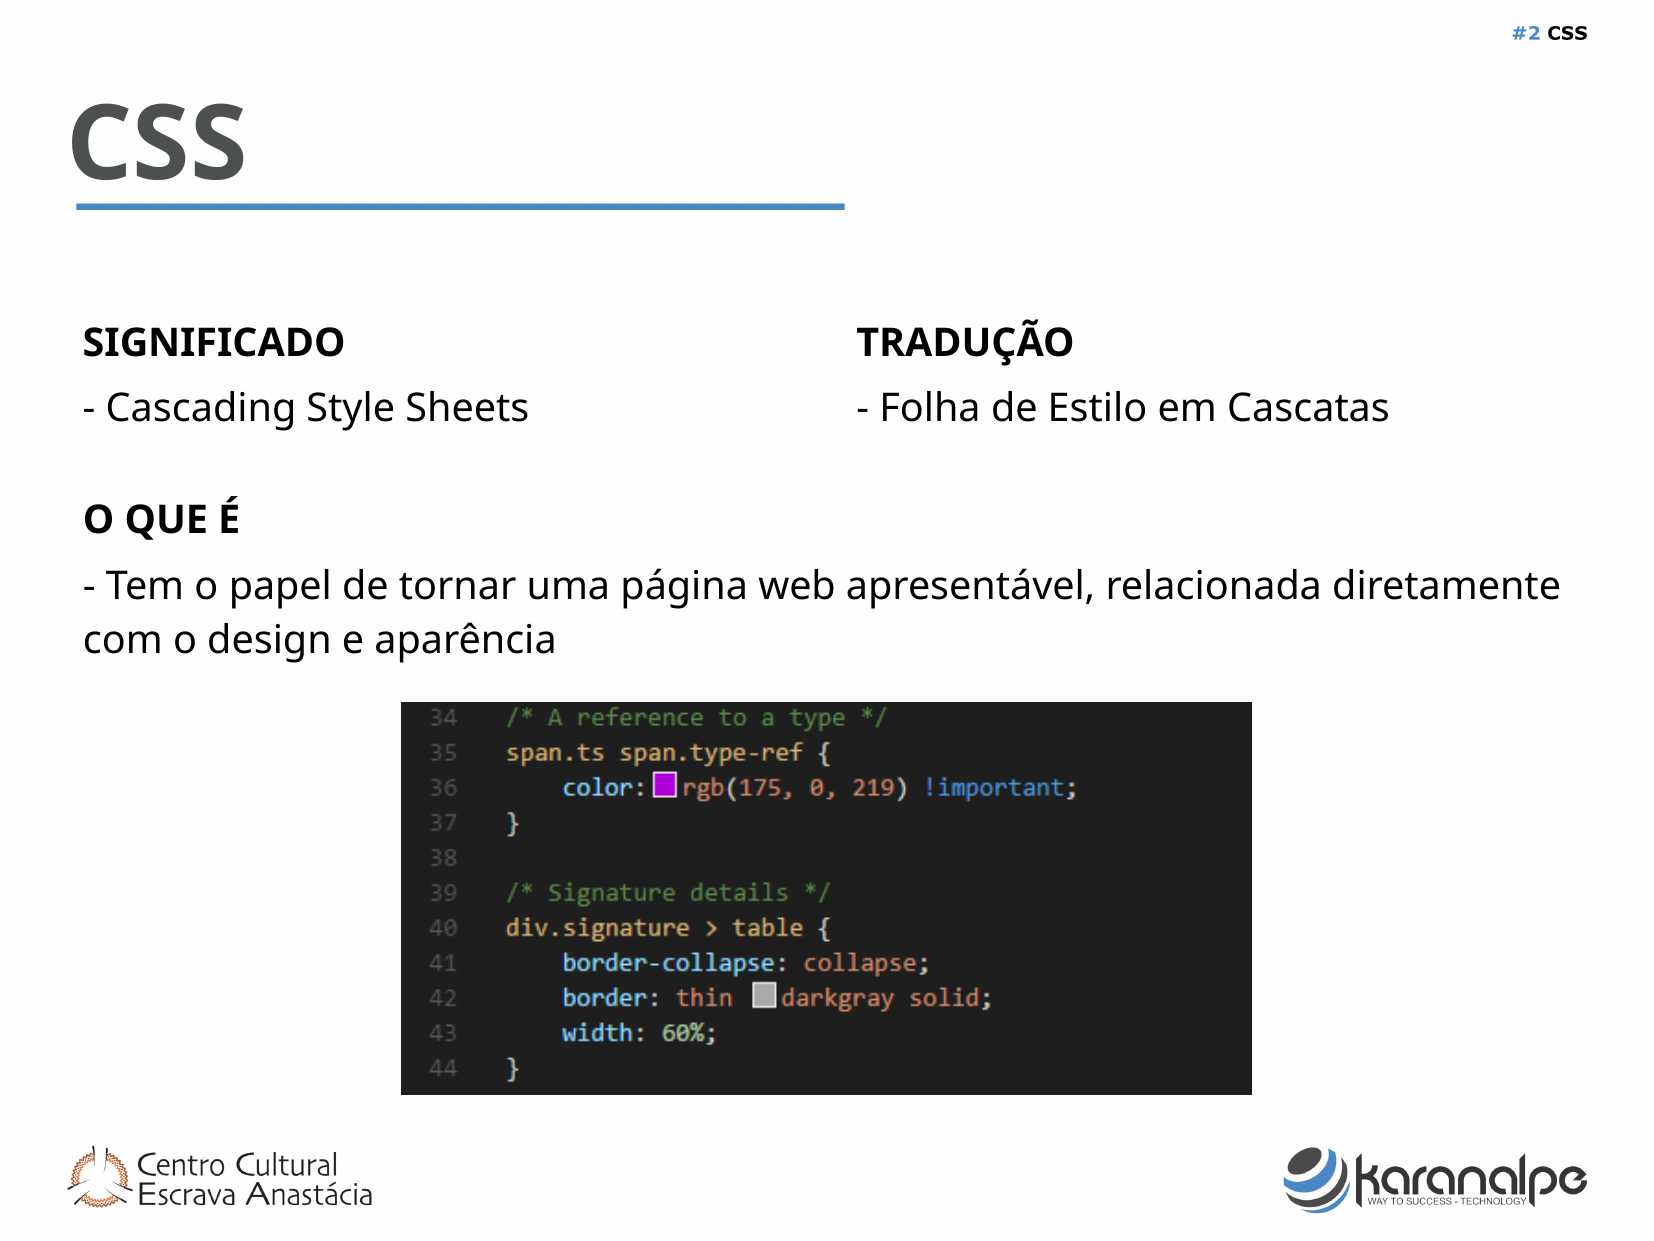

CSS
# SIGNIFICADO
- Cascading Style Sheets
TRADUÇÃO
- Folha de Estilo em Cascatas
O QUE É
- Tem o papel de tornar uma página web apresentável, relacionada diretamente com o design e aparência